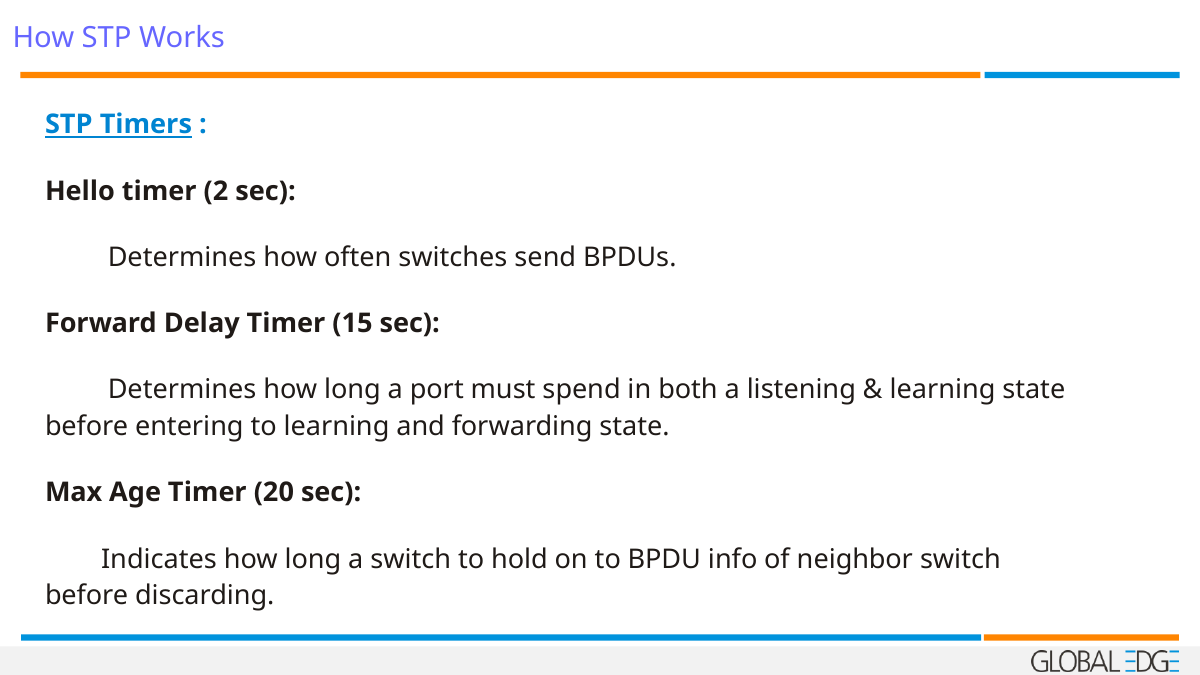

# How STP Works
STP Timers :
Hello timer (2 sec):
 Determines how often switches send BPDUs.
Forward Delay Timer (15 sec):
 Determines how long a port must spend in both a listening & learning state before entering to learning and forwarding state.
Max Age Timer (20 sec):
 Indicates how long a switch to hold on to BPDU info of neighbor switch before discarding.